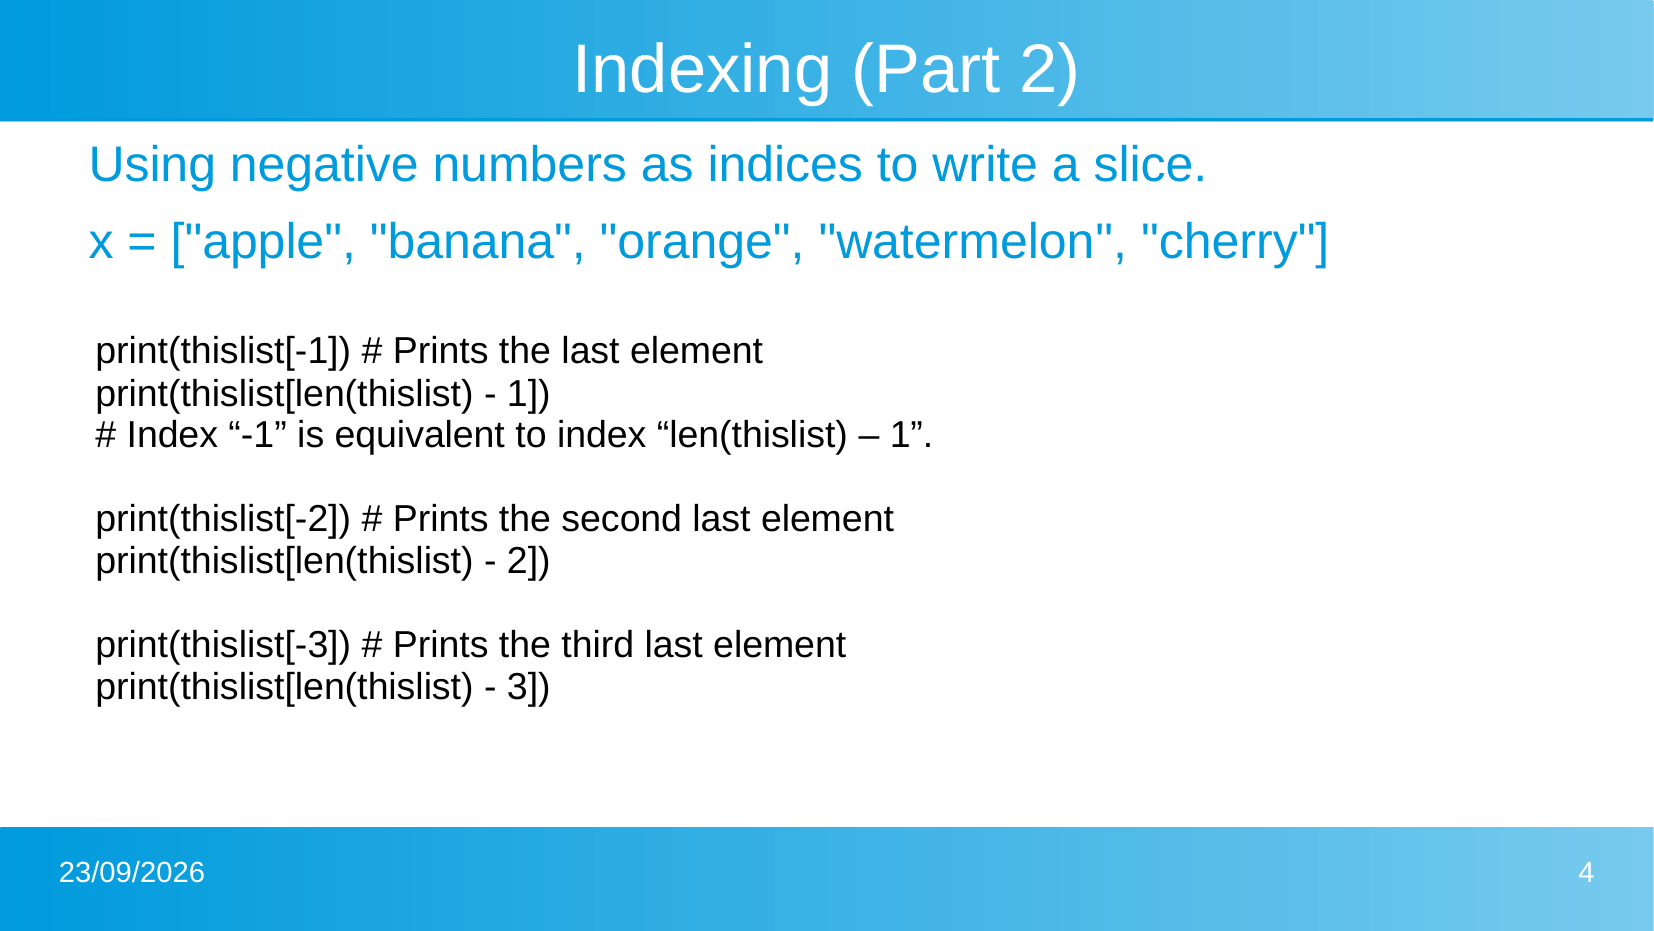

# Indexing (Part 2)
Using negative numbers as indices to write a slice.
x = ["apple", "banana", "orange", "watermelon", "cherry"]
print(thislist[-1]) # Prints the last element
print(thislist[len(thislist) - 1])
# Index “-1” is equivalent to index “len(thislist) – 1”.
print(thislist[-2]) # Prints the second last element
print(thislist[len(thislist) - 2])
print(thislist[-3]) # Prints the third last element
print(thislist[len(thislist) - 3])
4